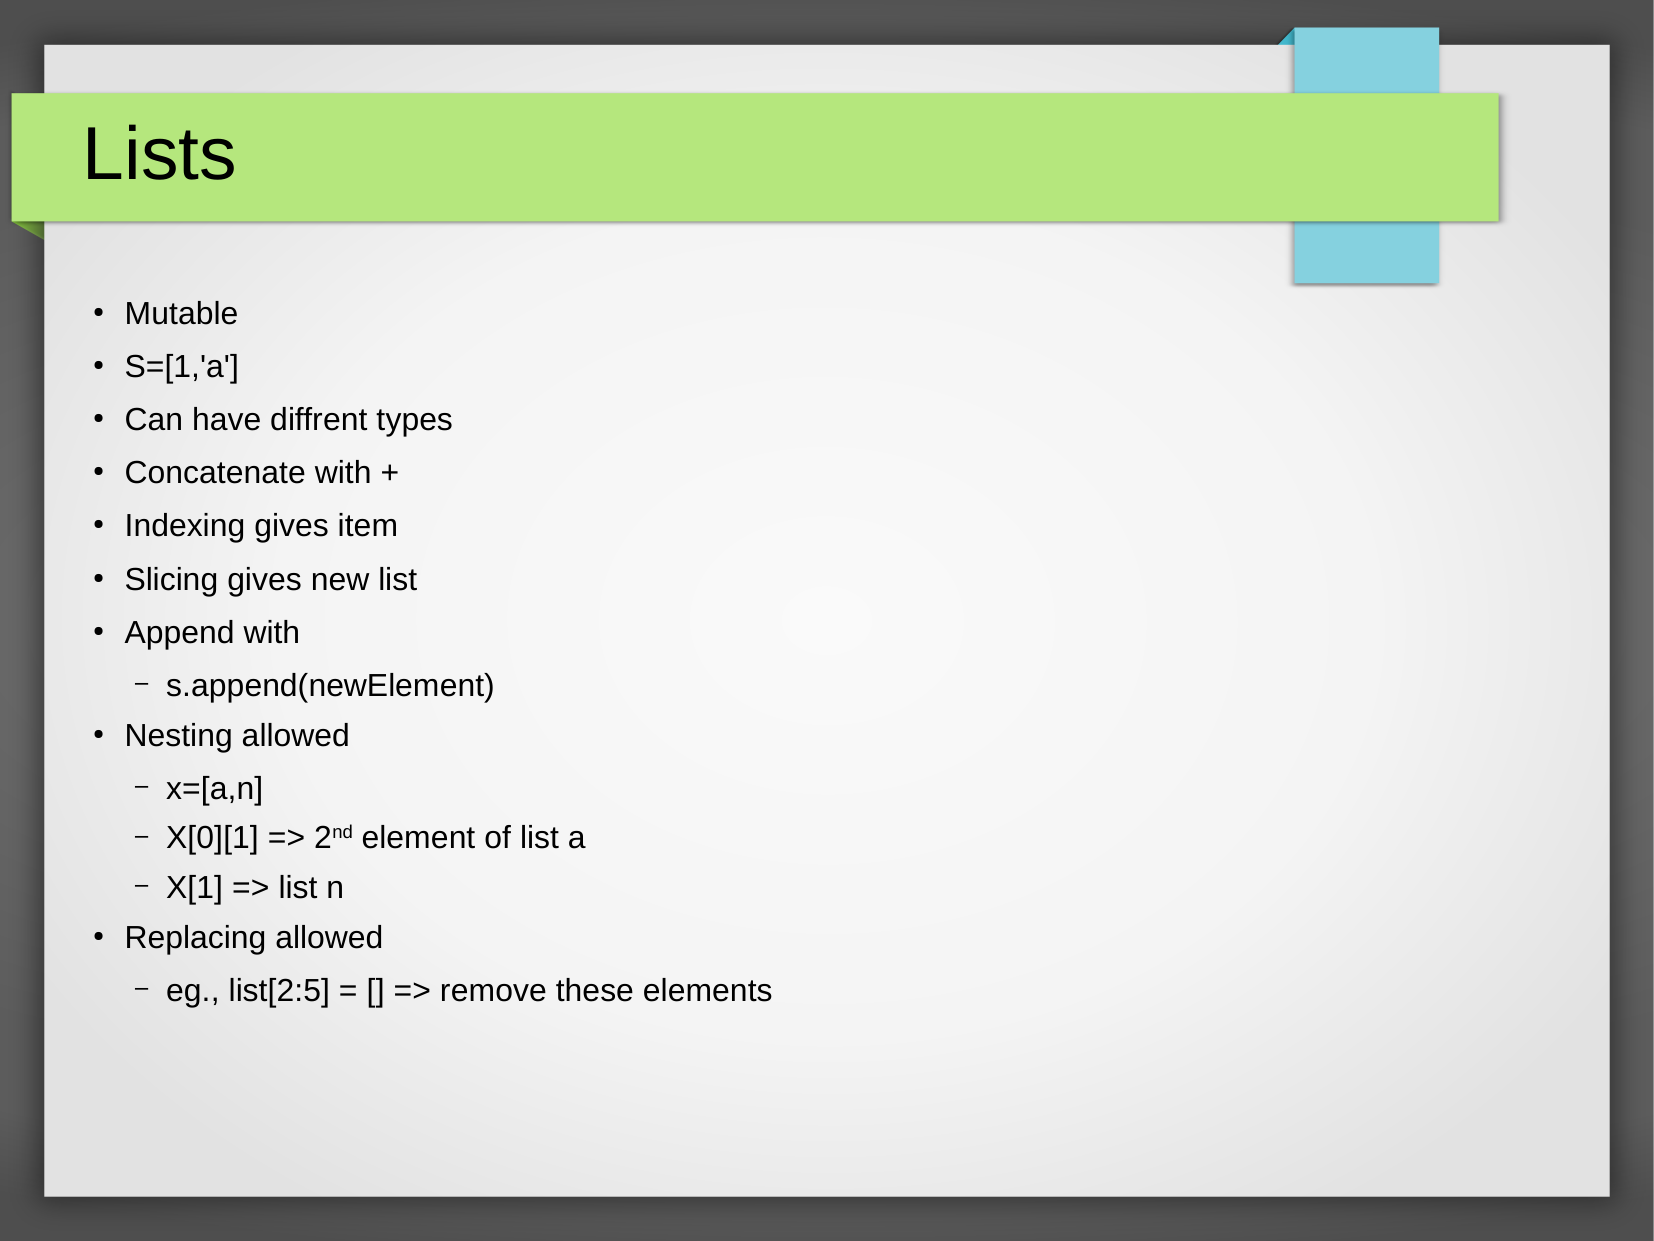

# Lists
Mutable
S=[1,'a']
Can have diffrent types
Concatenate with +
Indexing gives item
Slicing gives new list
Append with
s.append(newElement)
Nesting allowed
x=[a,n]
X[0][1] => 2nd element of list a
X[1] => list n
Replacing allowed
eg., list[2:5] = [] => remove these elements